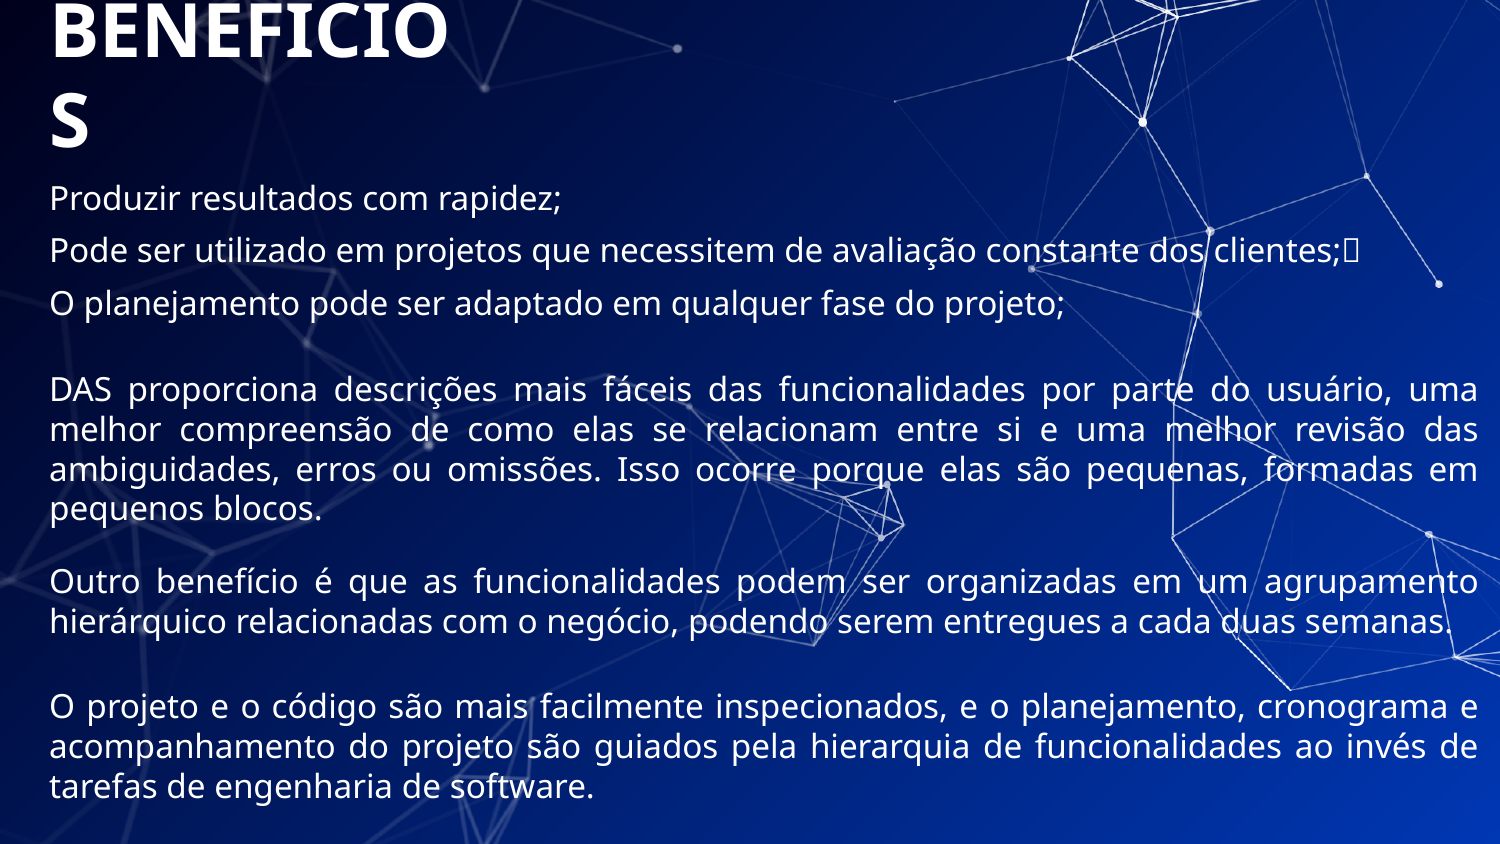

# BENEFÍCIOS
Produzir resultados com rapidez;
Pode ser utilizado em projetos que necessitem de avaliação constante dos clientes;
O planejamento pode ser adaptado em qualquer fase do projeto;
DAS proporciona descrições mais fáceis das funcionalidades por parte do usuário, uma melhor compreensão de como elas se relacionam entre si e uma melhor revisão das ambiguidades, erros ou omissões. Isso ocorre porque elas são pequenas, formadas em pequenos blocos.
Outro benefício é que as funcionalidades podem ser organizadas em um agrupamento hierárquico relacionadas com o negócio, podendo serem entregues a cada duas semanas.
O projeto e o código são mais facilmente inspecionados, e o planejamento, cronograma e acompanhamento do projeto são guiados pela hierarquia de funcionalidades ao invés de tarefas de engenharia de software.